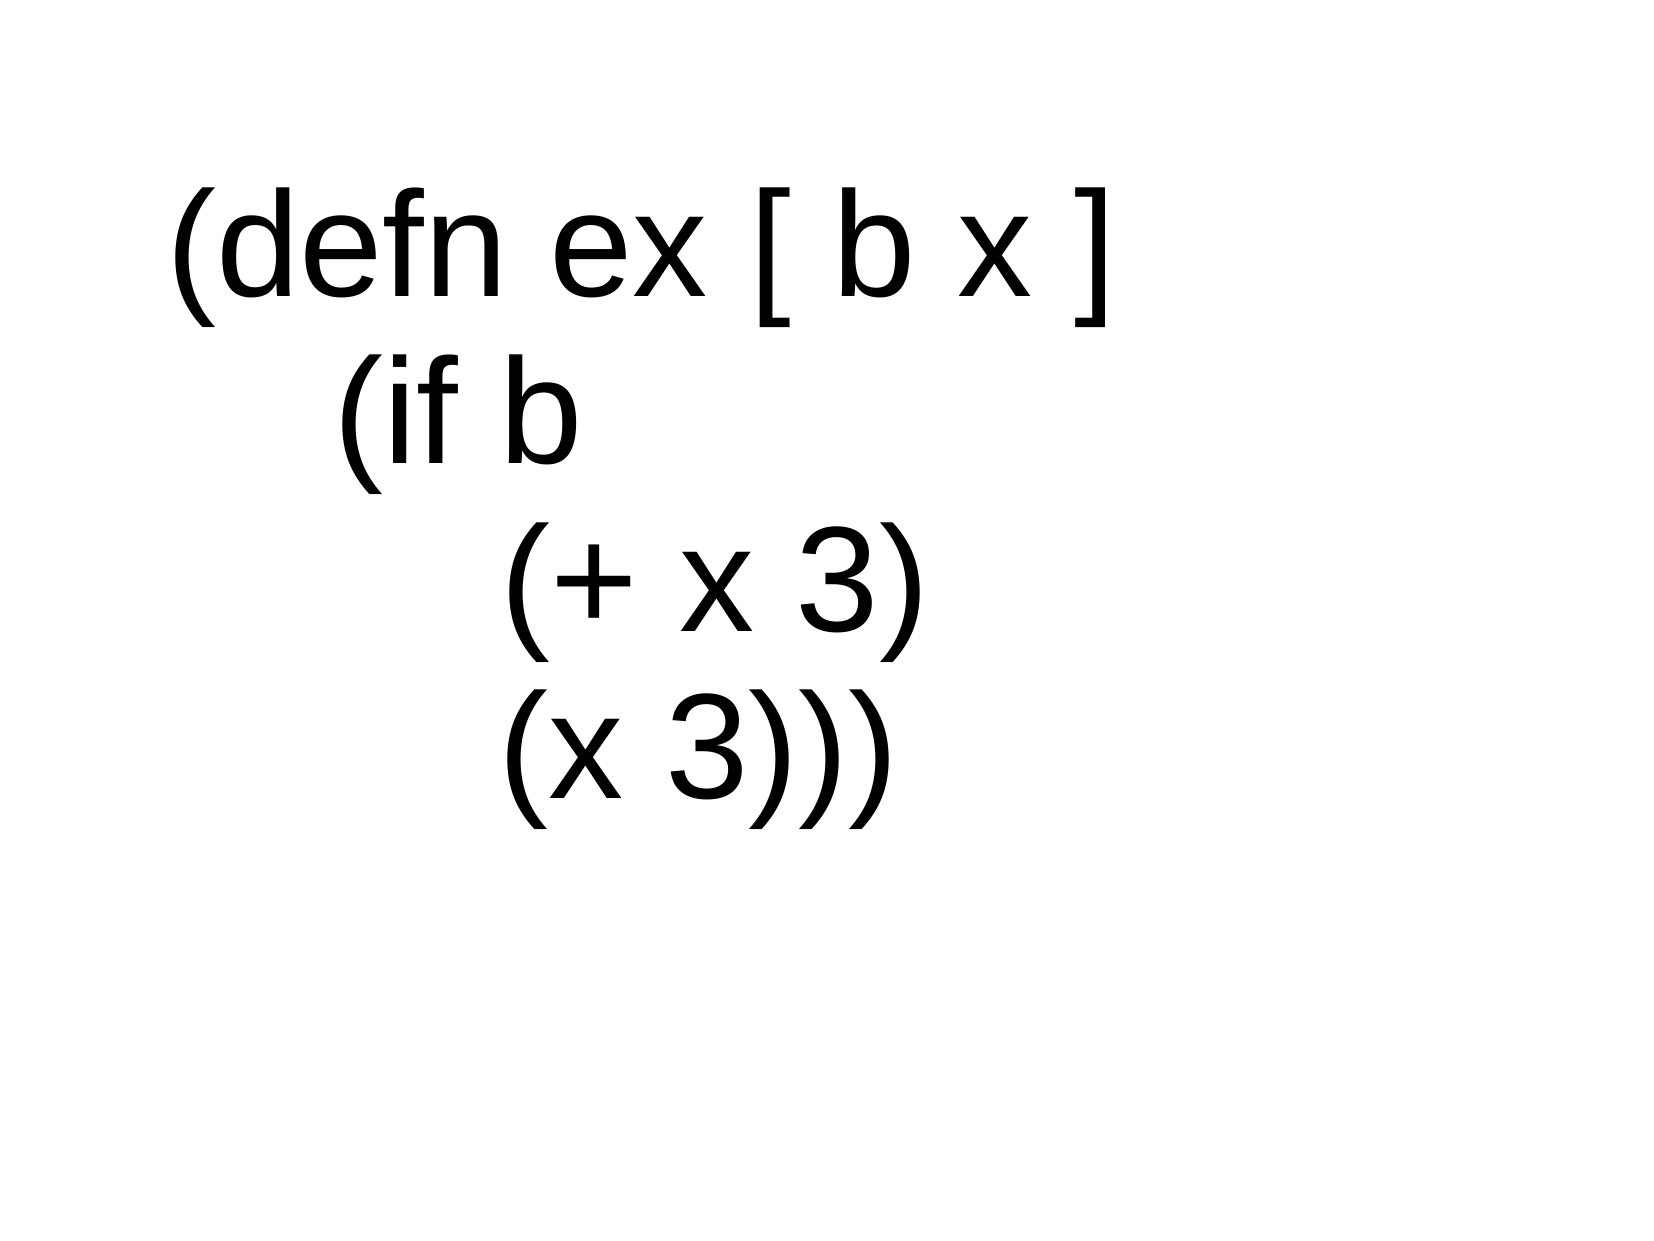

# (defn ex [ b x ]
 (if b
 (+ x 3)
 (x 3)))